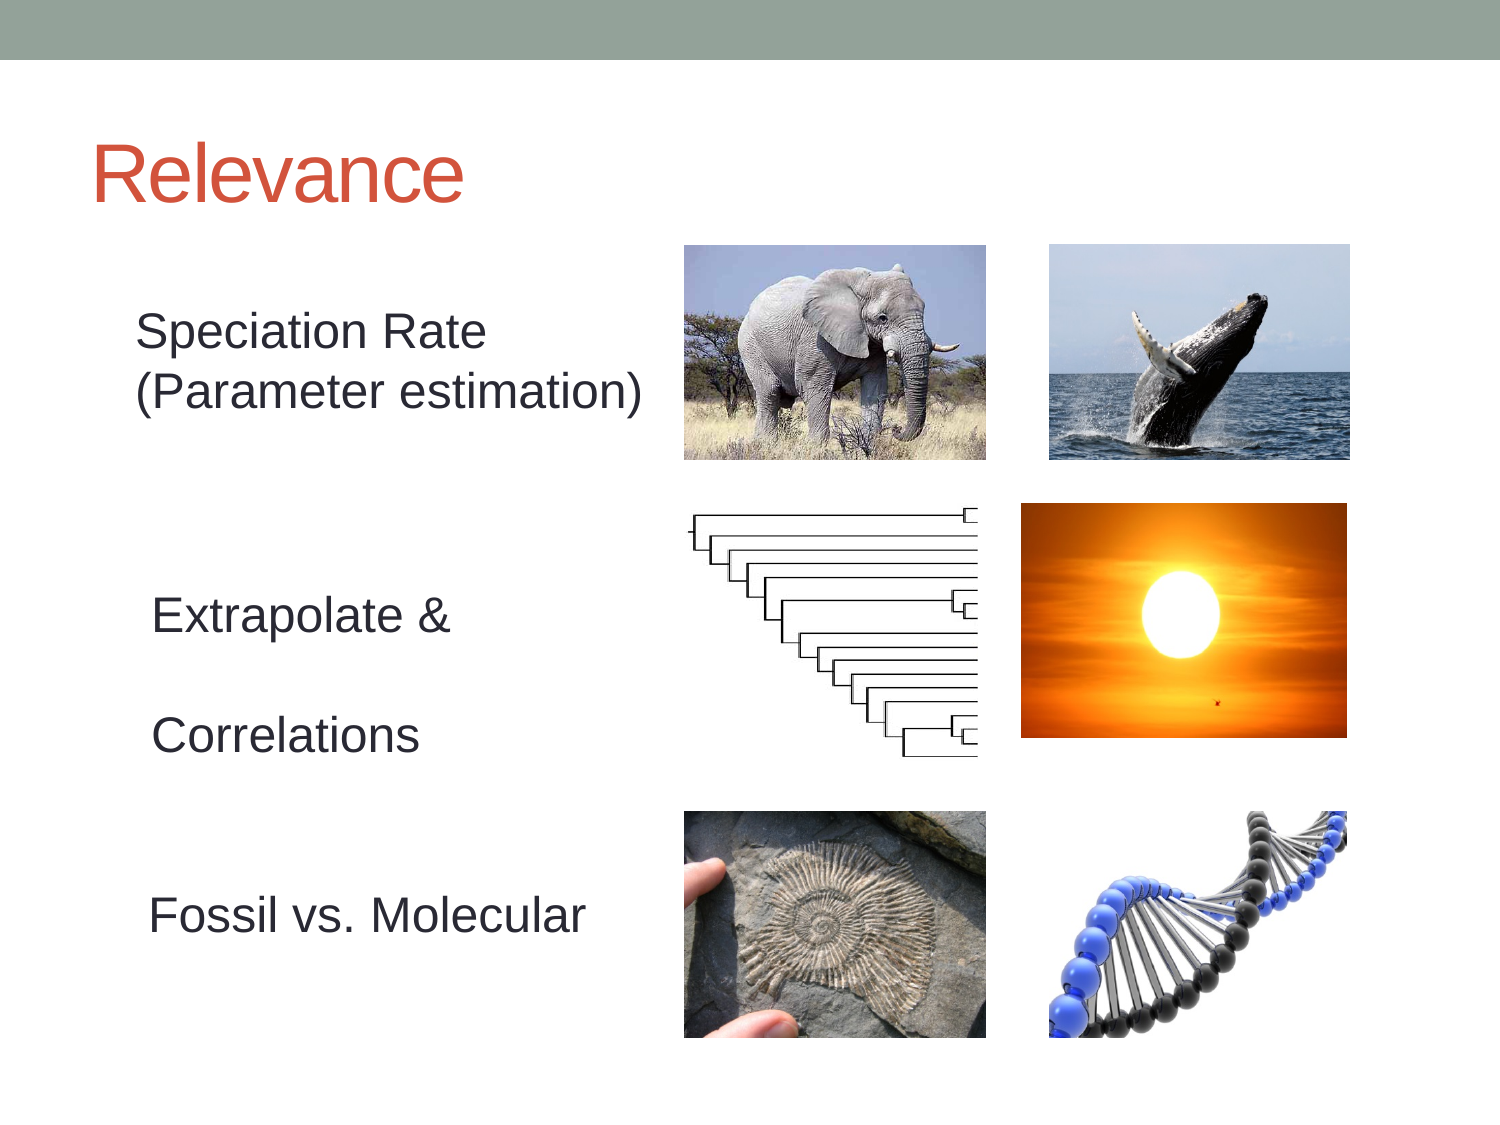

# Relevance
Speciation Rate
(Parameter estimation)
Extrapolate &
Correlations
Fossil vs. Molecular